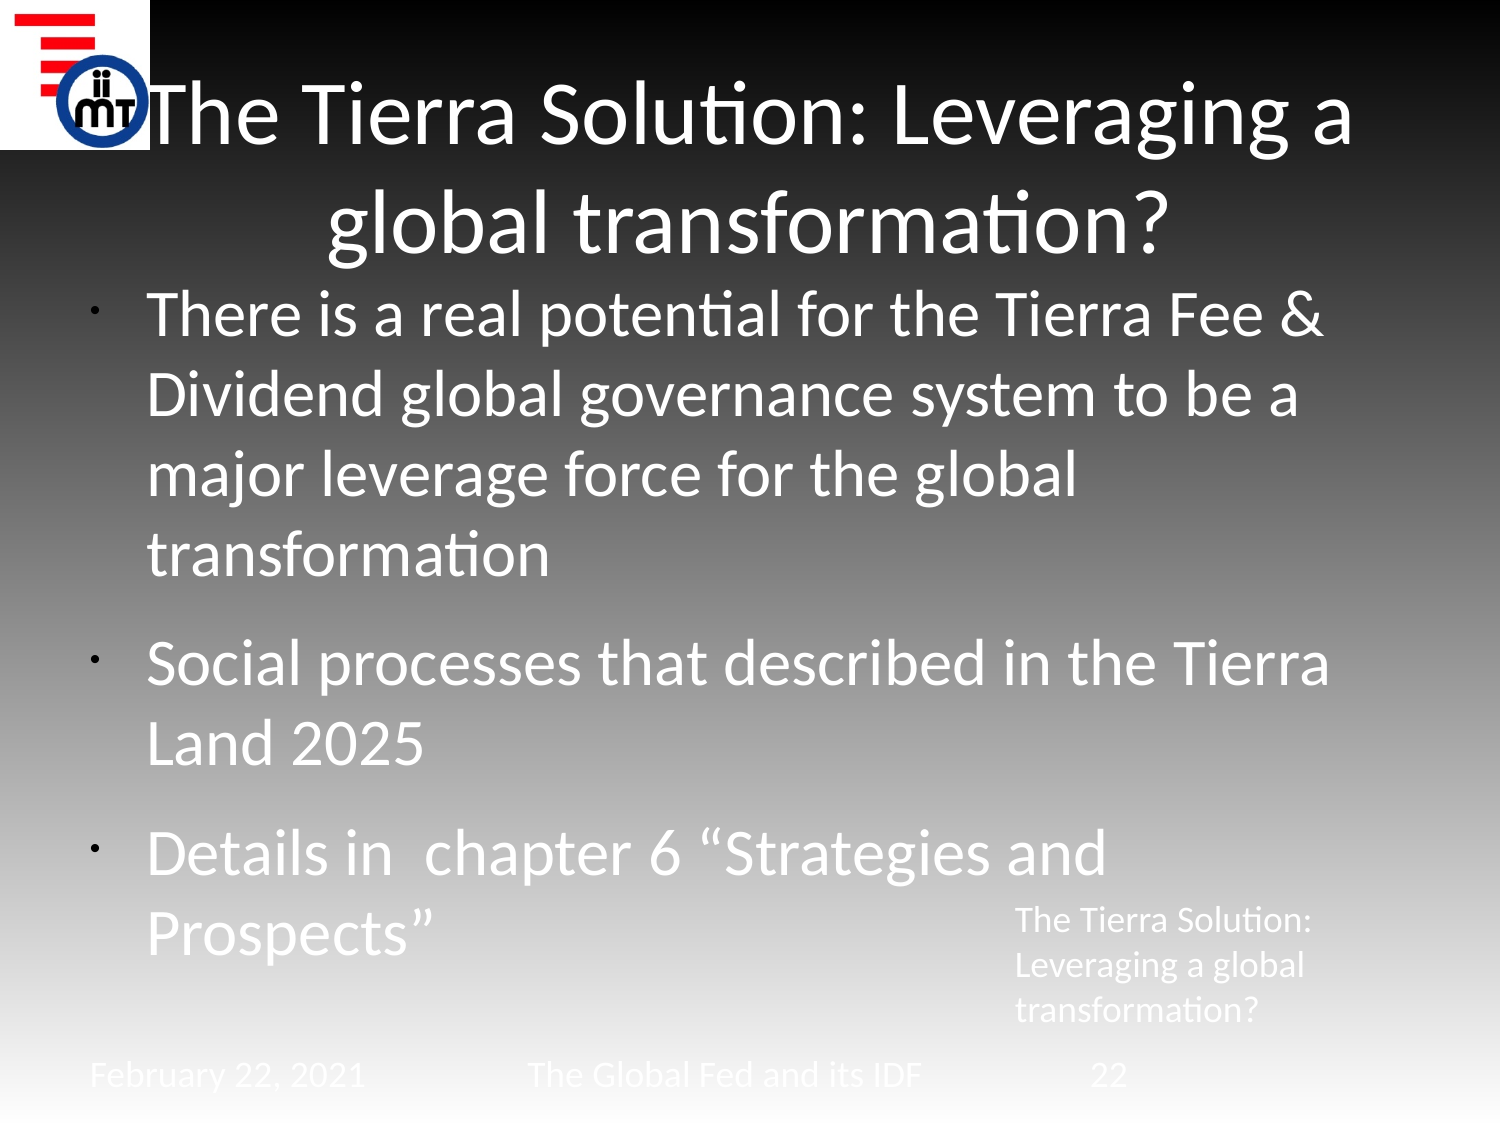

# The Tierra Solution: Leveraging a global transformation?
There is a real potential for the Tierra Fee & Dividend global governance system to be a major leverage force for the global transformation
Social processes that described in the Tierra Land 2025
Details in chapter 6 “Strategies and Prospects”
The Tierra Solution: Leveraging a global transformation?
February 22, 2021
The Global Fed and its IDF